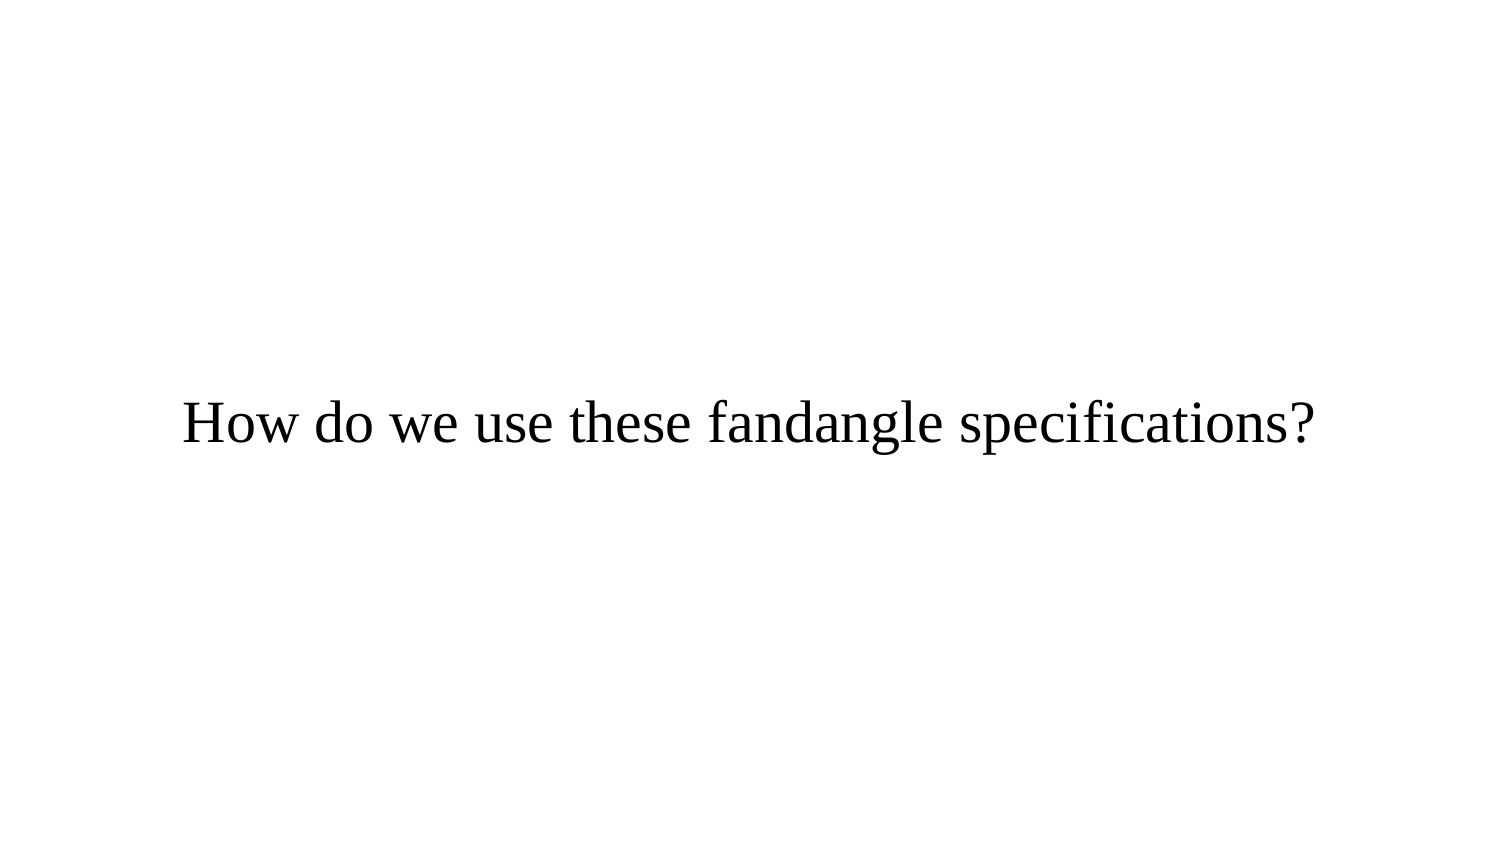

# How do we use these fandangle specifications?